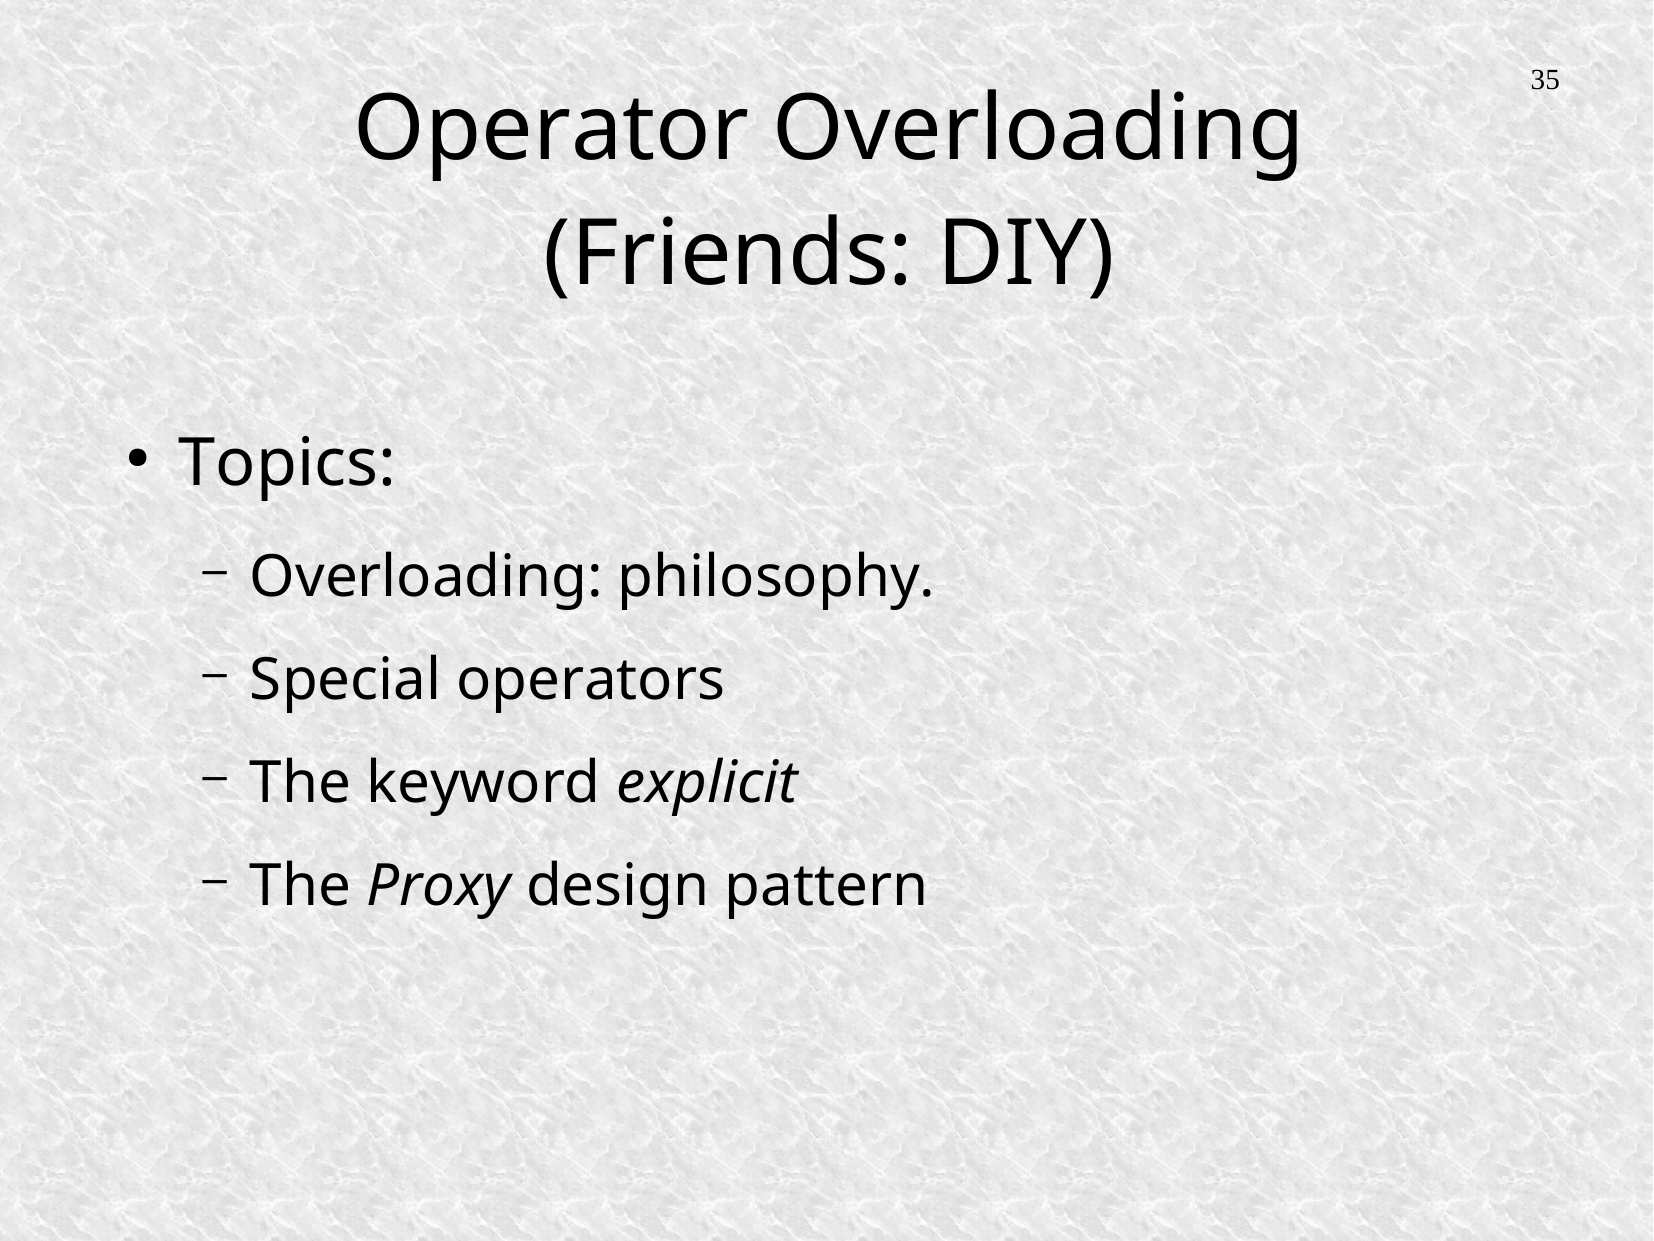

# Operator Overloading (Friends: DIY)
35
Topics:
Overloading: philosophy.
Special operators
The keyword explicit
The Proxy design pattern